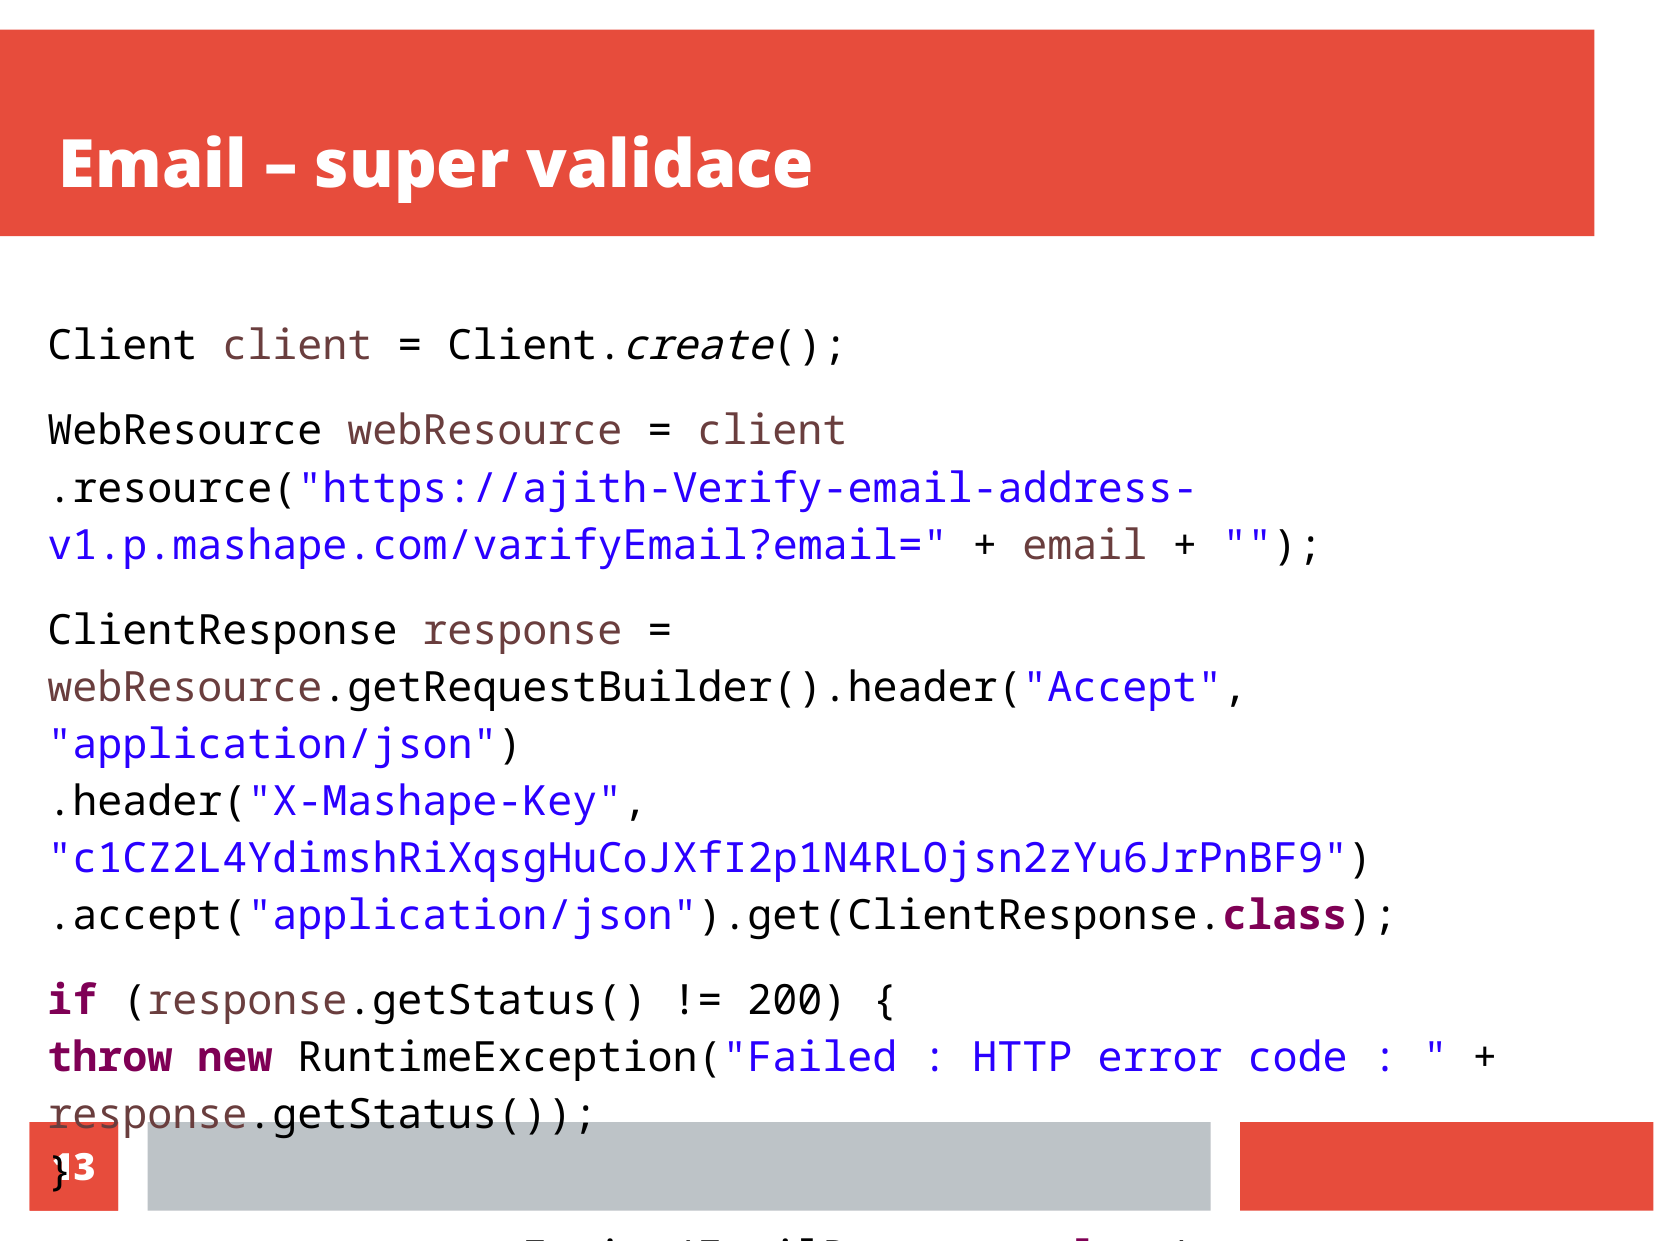

# Email – super validace
Client client = Client.create();
WebResource webResource = client
.resource("https://ajith-Verify-email-address-v1.p.mashape.com/varifyEmail?email=" + email + "");
ClientResponse response = webResource.getRequestBuilder().header("Accept", "application/json")
.header("X-Mashape-Key", "c1CZ2L4YdimshRiXqsgHuCoJXfI2p1N4RLOjsn2zYu6JrPnBF9")
.accept("application/json").get(ClientResponse.class);
if (response.getStatus() != 200) {
throw new RuntimeException("Failed : HTTP error code : " + response.getStatus());
}
return response.getEntity(EmailResponse.class);
13